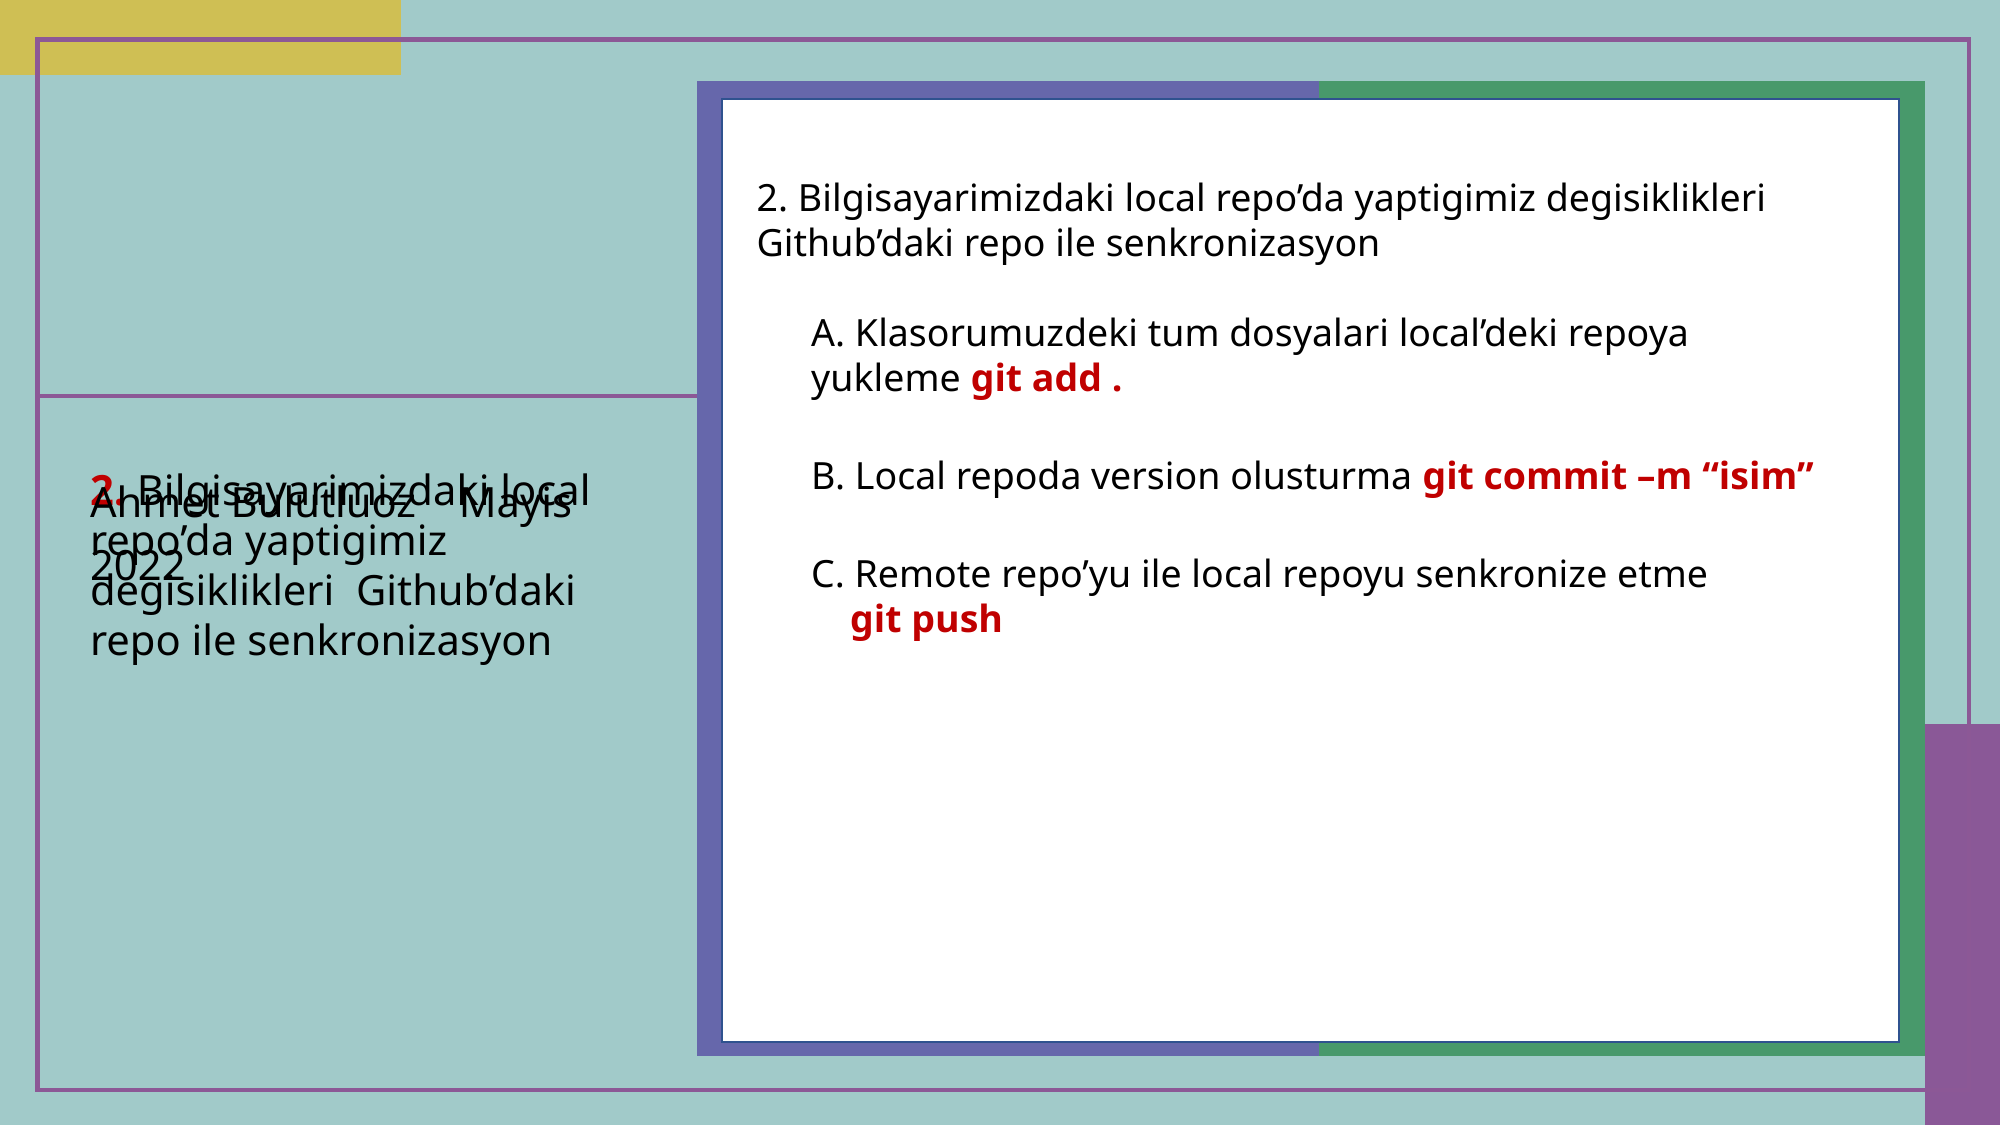

# Kisisel kullanim
2. Bilgisayarimizdaki local repo’da yaptigimiz degisiklikleri Github’daki repo ile senkronizasyon
A. Klasorumuzdeki tum dosyalari local’deki repoya yukleme git add .
B. Local repoda version olusturma git commit –m “isim”
2. Bilgisayarimizdaki local repo’da yaptigimiz degisiklikleri Github’daki repo ile senkronizasyon
Ahmet Bulutluoz Mayis 2022
C. Remote repo’yu ile local repoyu senkronize etme
 git push